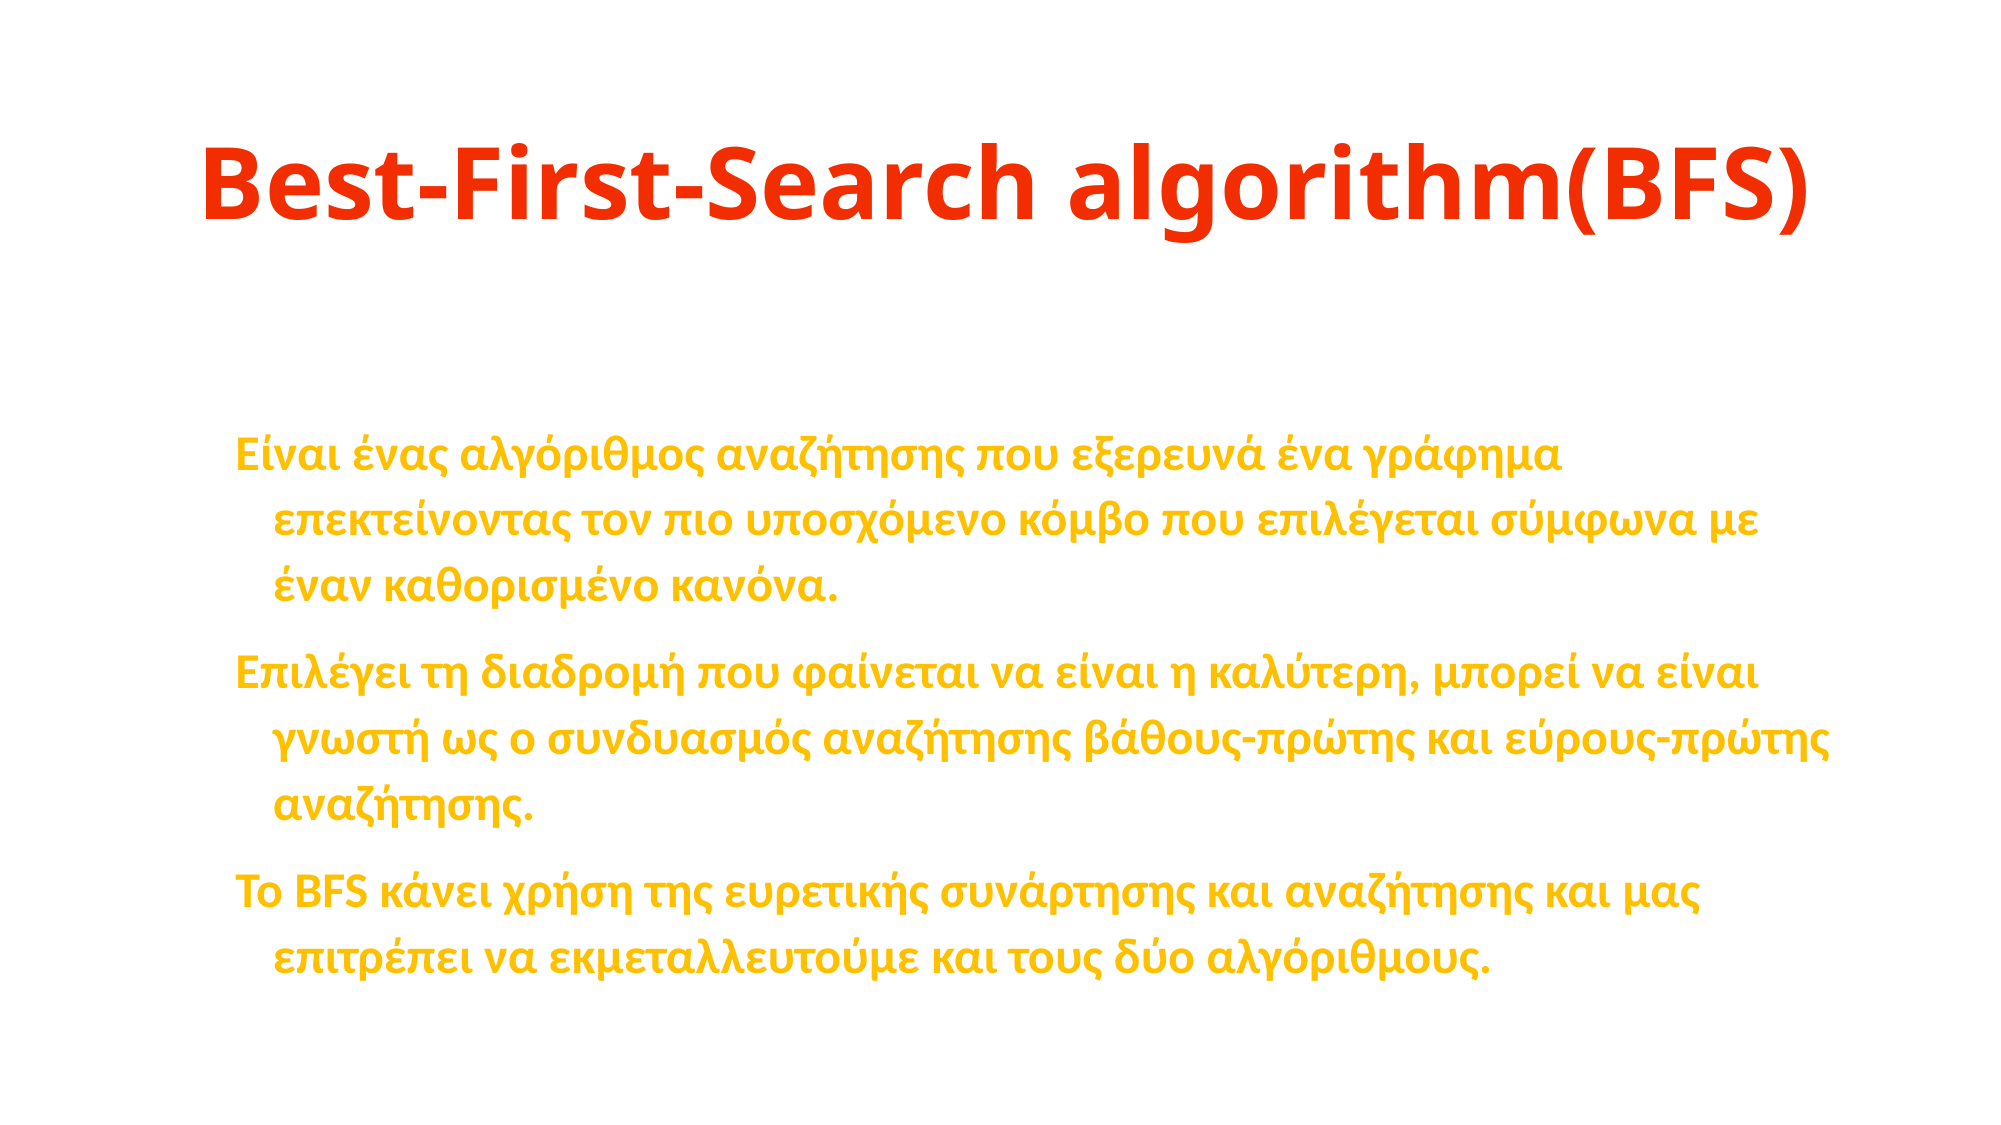

# Best-First-Search algorithm(BFS)
Eίναι ένας αλγόριθμος αναζήτησης που εξερευνά ένα γράφημα επεκτείνοντας τον πιο υποσχόμενο κόμβο που επιλέγεται σύμφωνα με έναν καθορισμένο κανόνα.
Επιλέγει τη διαδρομή που φαίνεται να είναι η καλύτερη, μπορεί να είναι γνωστή ως ο συνδυασμός αναζήτησης βάθους-πρώτης και εύρους-πρώτης αναζήτησης.
Το BFS κάνει χρήση της ευρετικής συνάρτησης και αναζήτησης και μας επιτρέπει να εκμεταλλευτούμε και τους δύο αλγόριθμους.